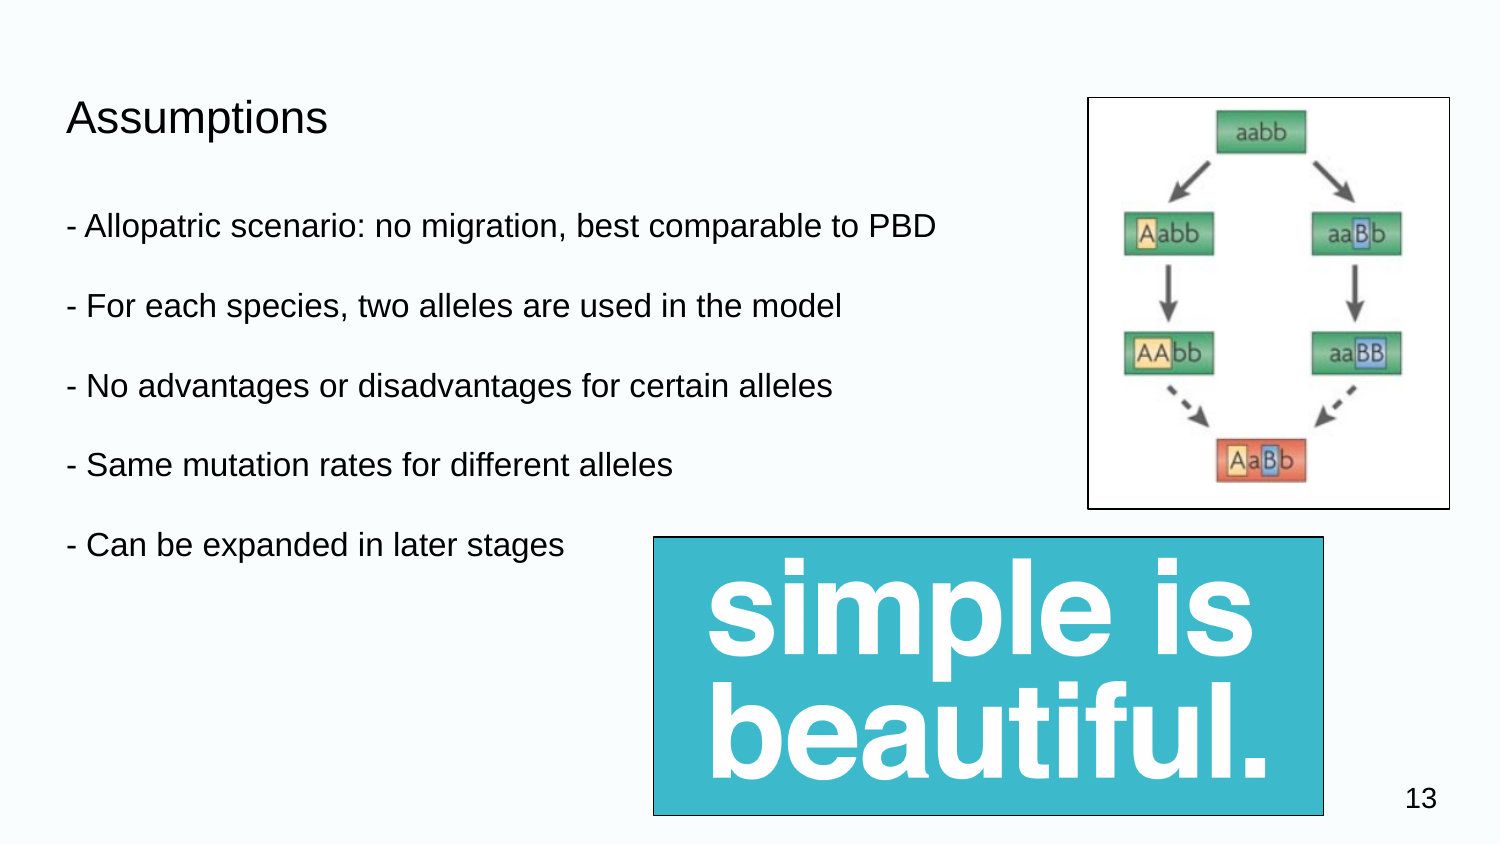

# Assumptions
- Allopatric scenario: no migration, best comparable to PBD
- For each species, two alleles are used in the model
- No advantages or disadvantages for certain alleles
- Same mutation rates for different alleles
- Can be expanded in later stages